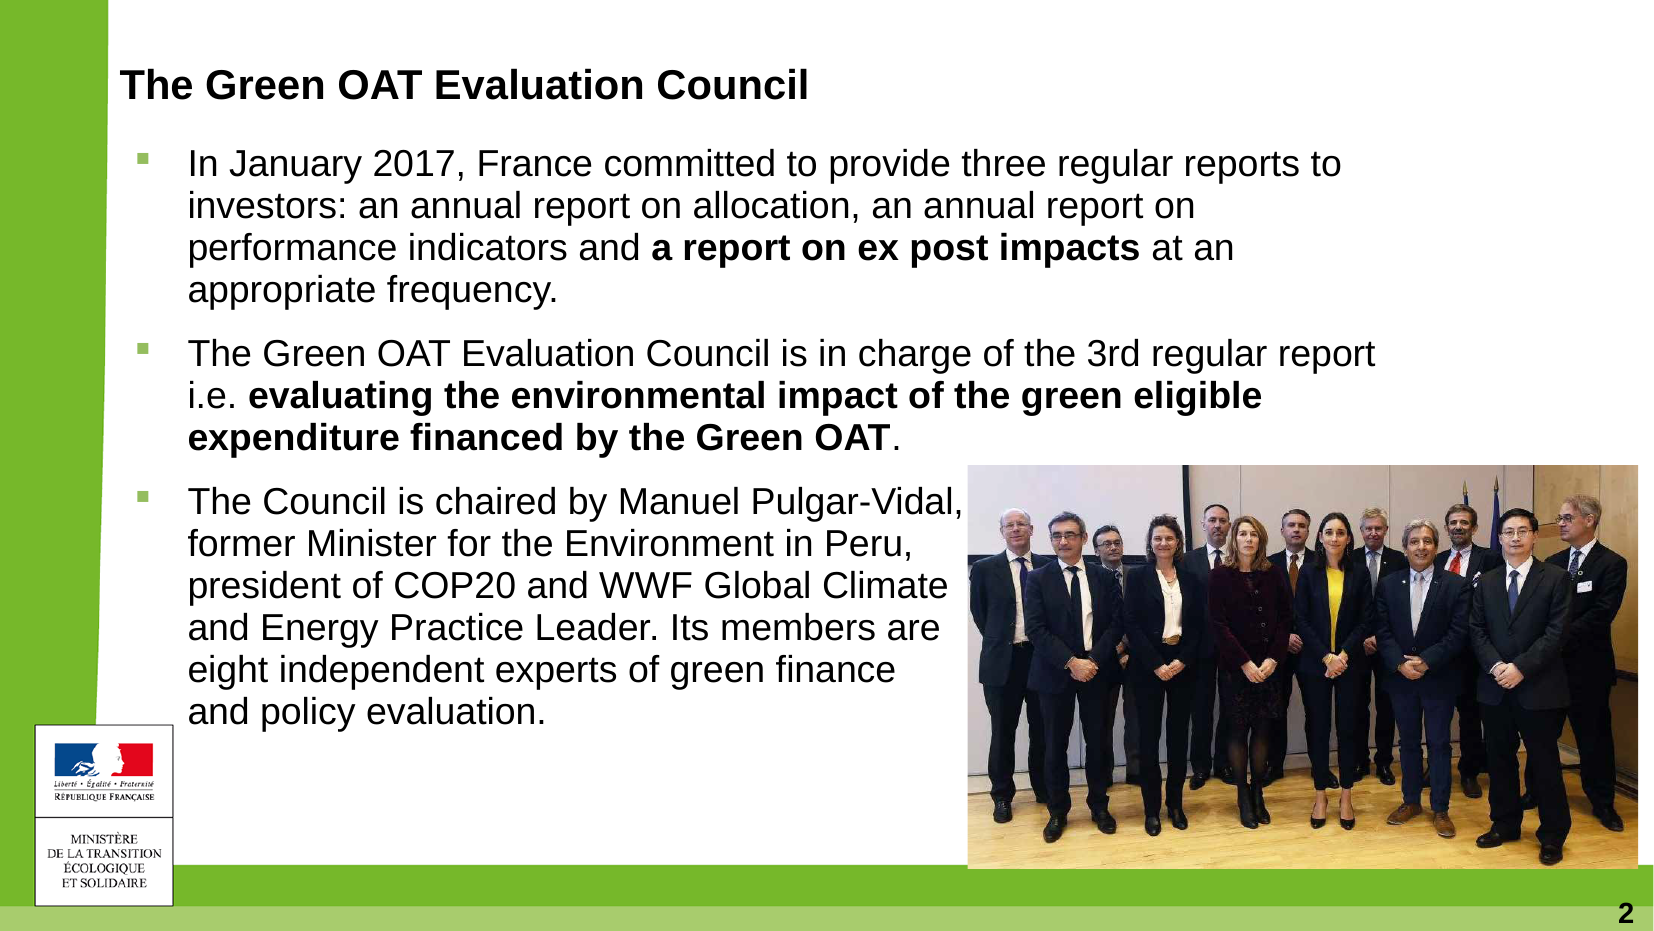

The Green OAT Evaluation Council
# In January 2017, France committed to provide three regular reports to investors: an annual report on allocation, an annual report on performance indicators and a report on ex post impacts at an appropriate frequency.
The Green OAT Evaluation Council is in charge of the 3rd regular report i.e. evaluating the environmental impact of the green eligible expenditure financed by the Green OAT.
The Council is chaired by Manuel Pulgar-Vidal, former Minister for the Environment in Peru, president of COP20 and WWF Global Climate and Energy Practice Leader. Its members are eight independent experts of green finance and policy evaluation.